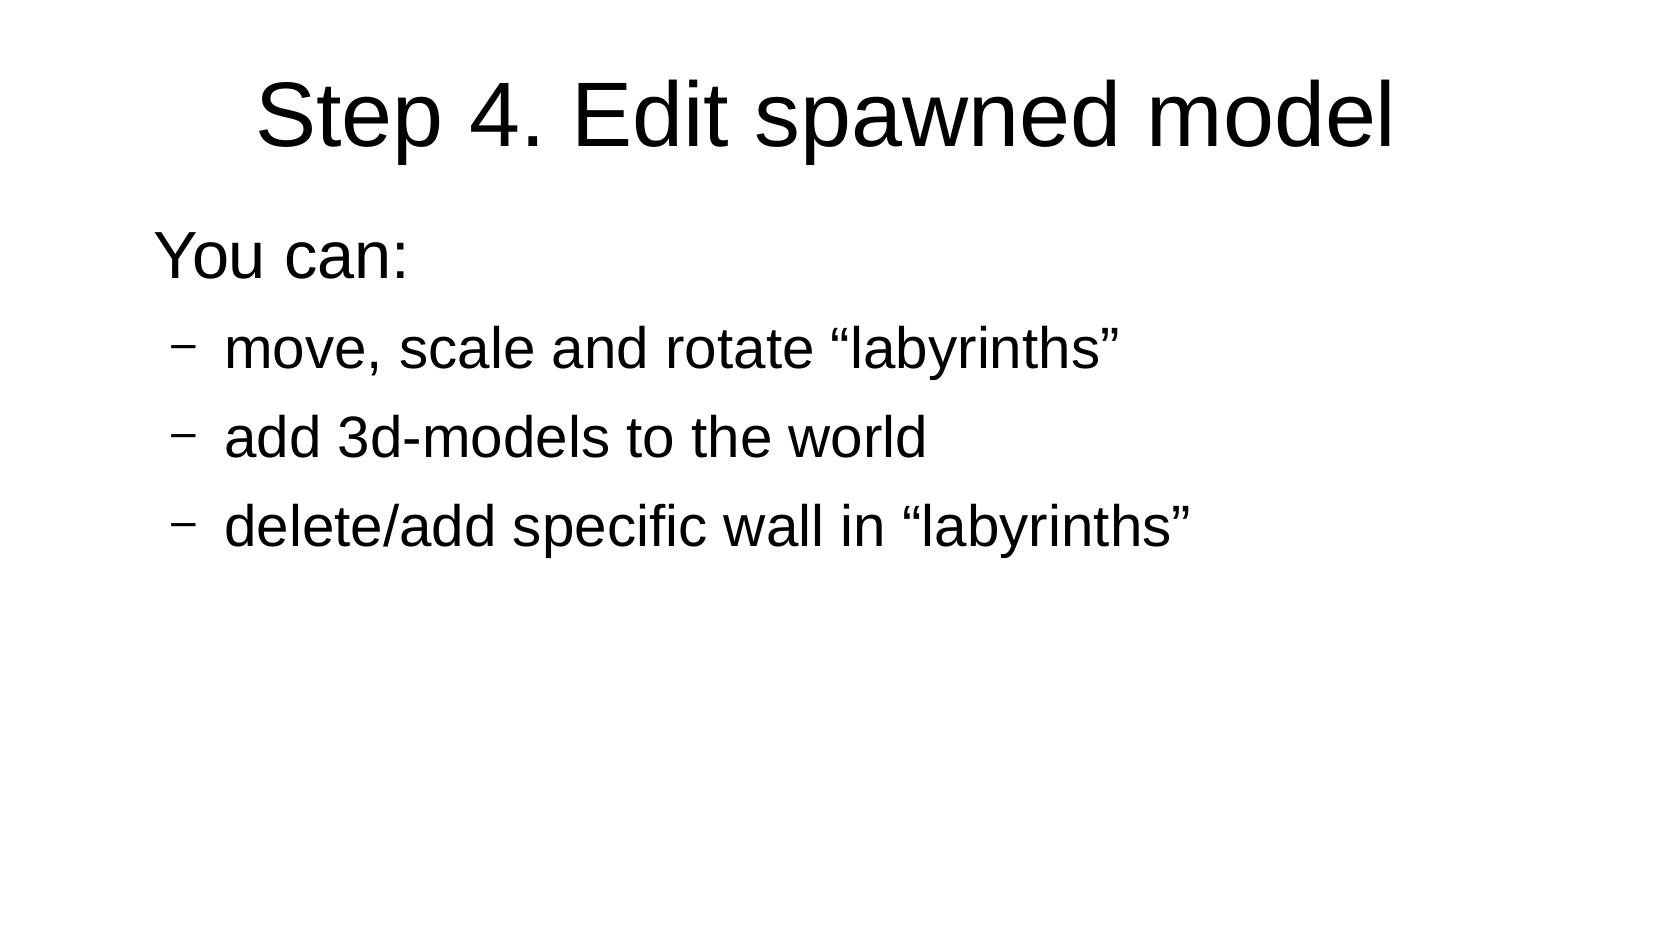

# Step 4. Edit spawned model
You can:
move, scale and rotate “labyrinths”
add 3d-models to the world
delete/add specific wall in “labyrinths”